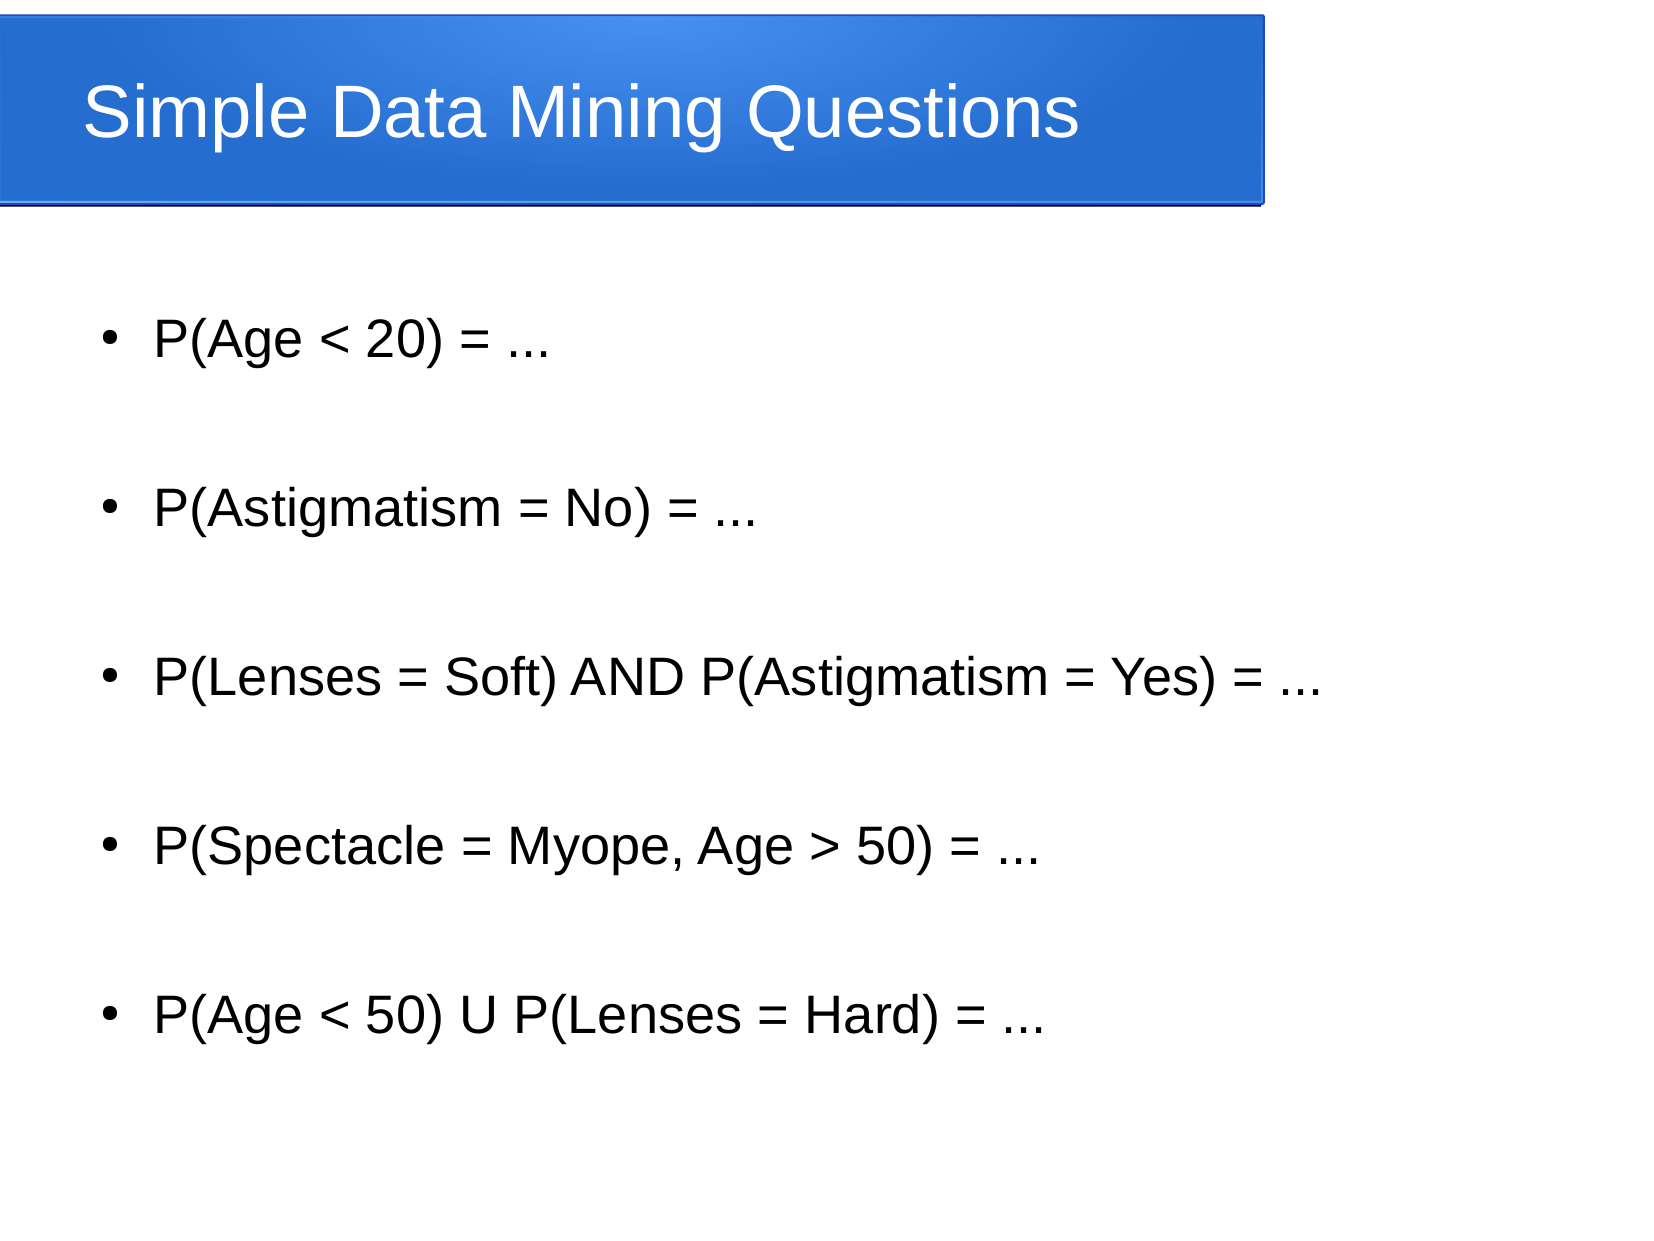

# Simple Data Mining Questions
P(Age < 20) = ...
P(Astigmatism = No) = ...
P(Lenses = Soft) AND P(Astigmatism = Yes) = ...
P(Spectacle = Myope, Age > 50) = ...
P(Age < 50) U P(Lenses = Hard) = ...